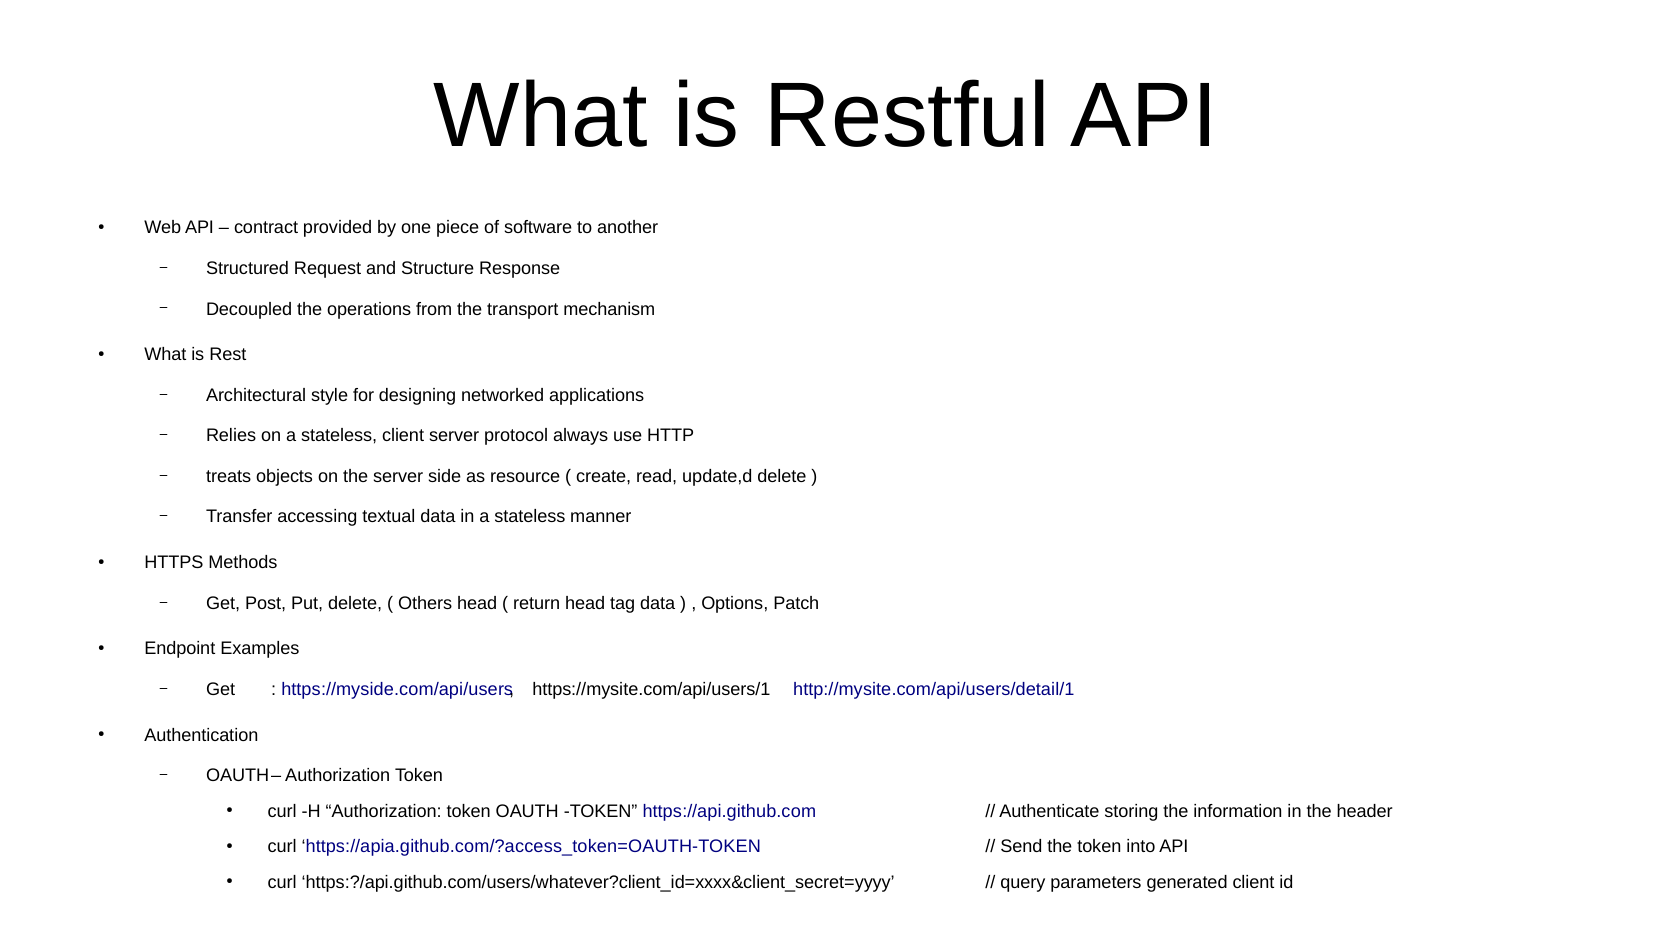

# What is Restful API
Web API – contract provided by one piece of software to another
Structured Request and Structure Response
Decoupled the operations from the transport mechanism
What is Rest
Architectural style for designing networked applications
Relies on a stateless, client server protocol always use HTTP
treats objects on the server side as resource ( create, read, update,d delete )
Transfer accessing textual data in a stateless manner
HTTPS Methods
Get, Post, Put, delete, ( Others head ( return head tag data ) , Options, Patch
Endpoint Examples
Get	: https://myside.com/api/users, 		https://mysite.com/api/users/1		http://mysite.com/api/users/detail/1
Authentication
OAUTH			– Authorization Token
curl -H “Authorization: token OAUTH -TOKEN” https://api.github.com					 	 	// Authenticate storing the information in the header
curl ‘https://apia.github.com/?access_token=OAUTH-TOKEN				 		 	 	// Send the token into API
curl ‘https:?/api.github.com/users/whatever?client_id=xxxx&client_secret=yyyy’ 		// query parameters generated client id